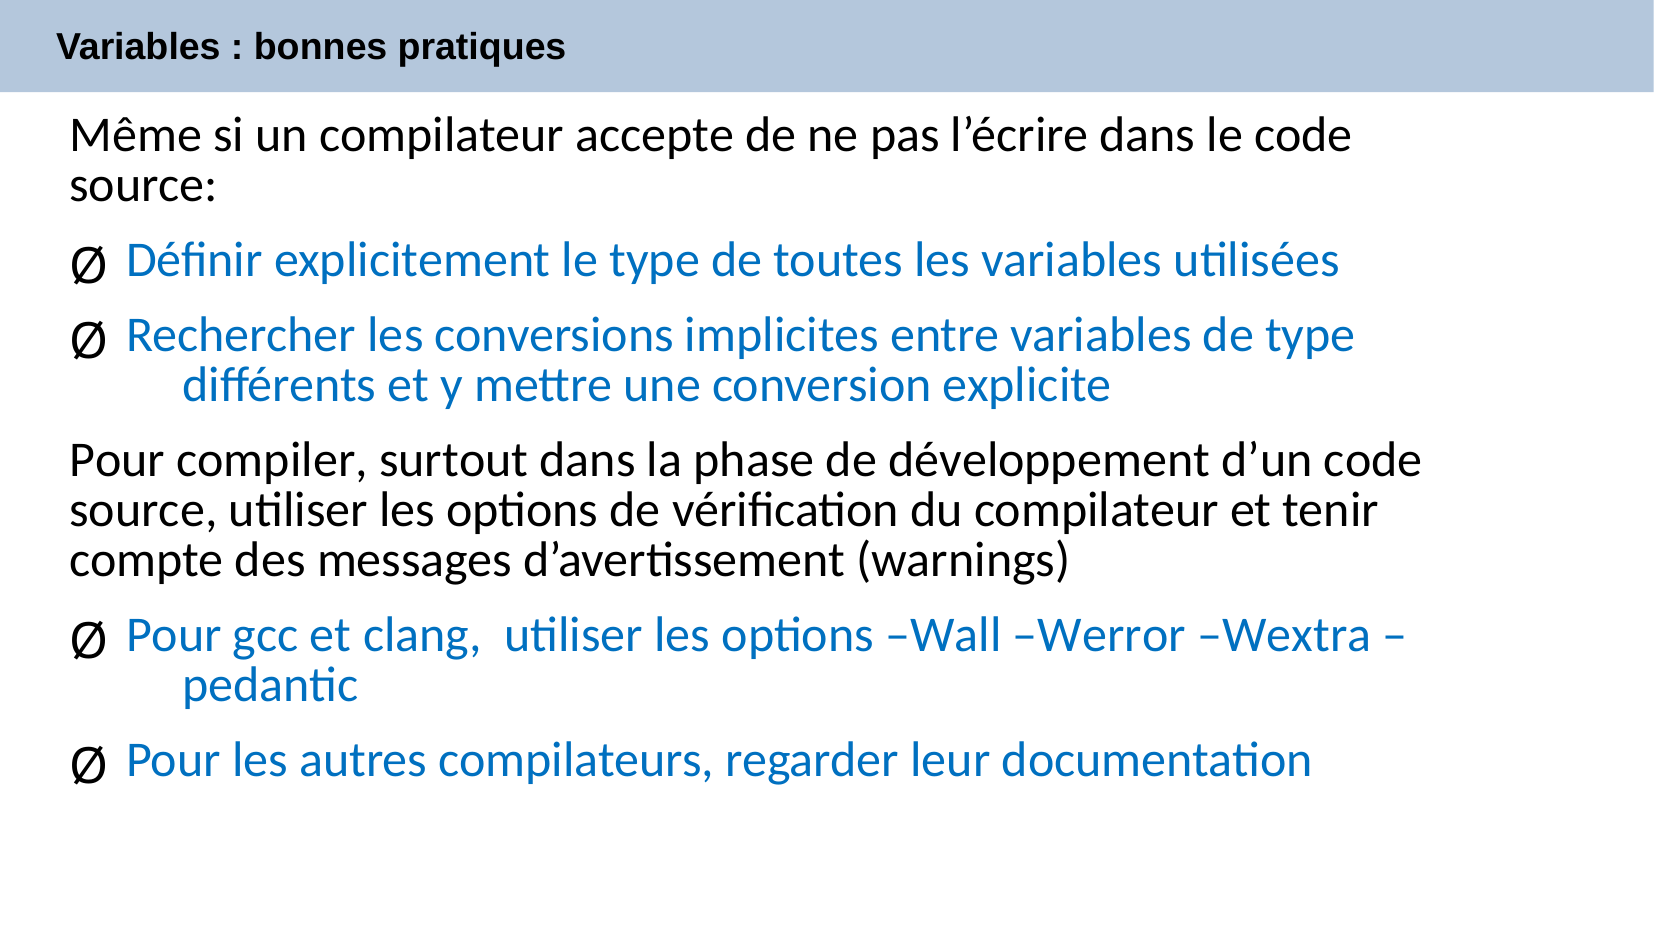

Variables : bonnes pratiques
Même si un compilateur accepte de ne pas l’écrire dans le code source:
Définir explicitement le type de toutes les variables utilisées
Rechercher les conversions implicites entre variables de type différents et y mettre une conversion explicite
Pour compiler, surtout dans la phase de développement d’un code source, utiliser les options de vérification du compilateur et tenir compte des messages d’avertissement (warnings)
Pour gcc et clang, utiliser les options –Wall –Werror –Wextra –pedantic
Pour les autres compilateurs, regarder leur documentation